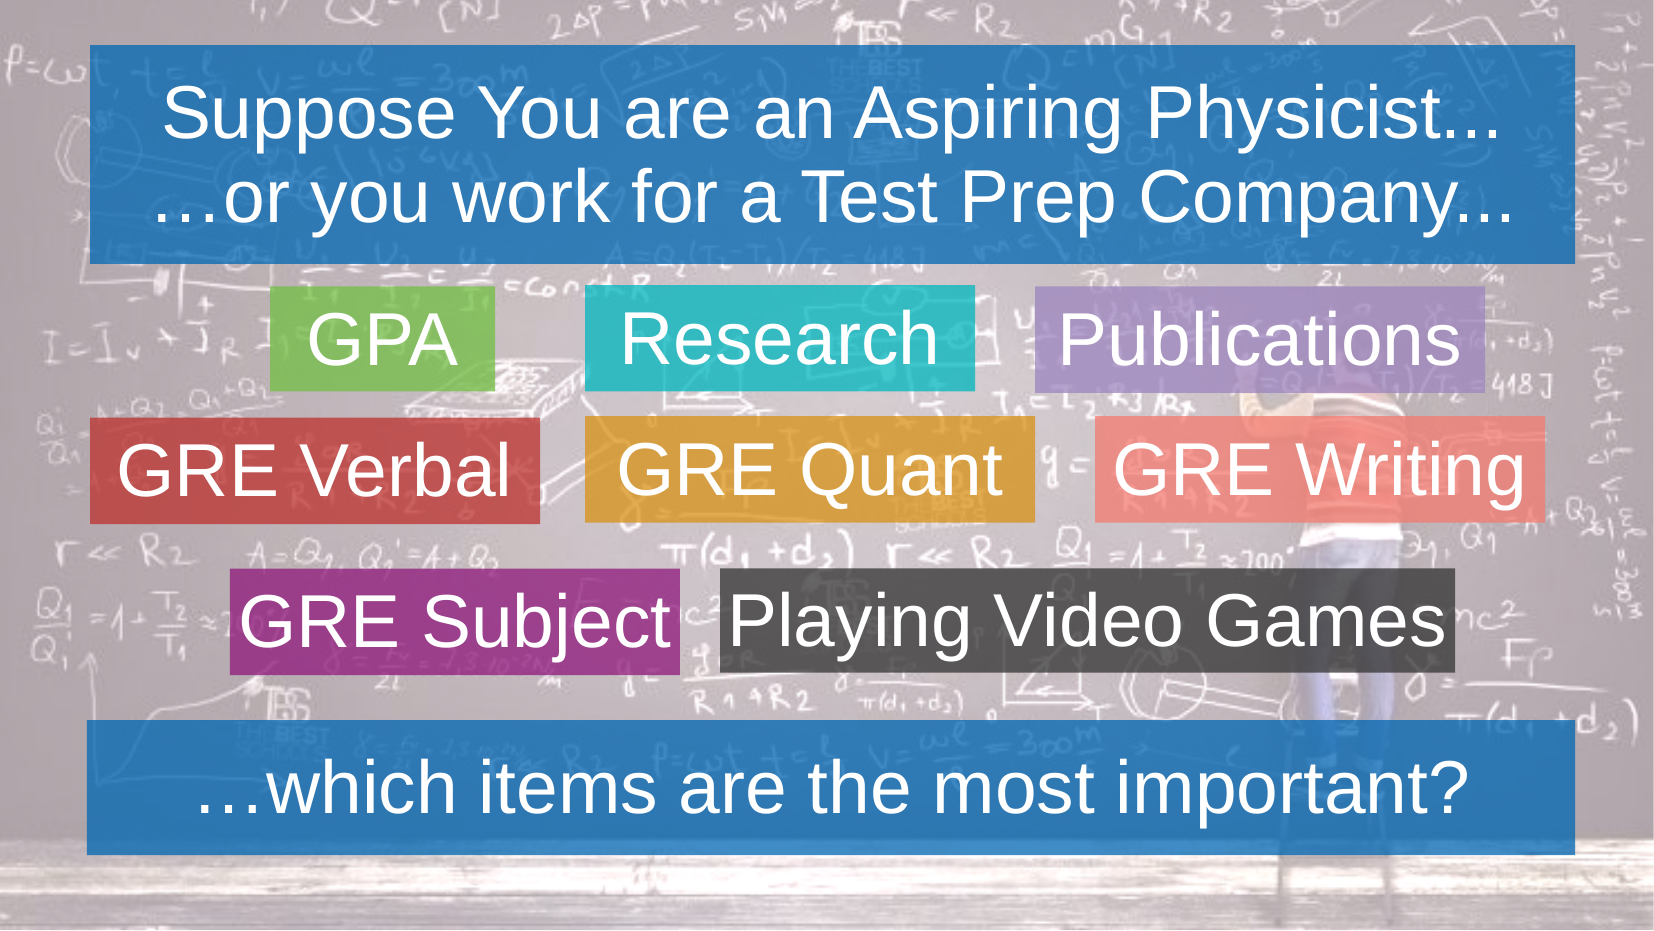

# Suppose You are an Aspiring Physicist... …or you work for a Test Prep Company...
Research
GPA
Publications
GRE Quant
GRE Writing
GRE Verbal
Playing Video Games
GRE Subject
…which items are the most important?